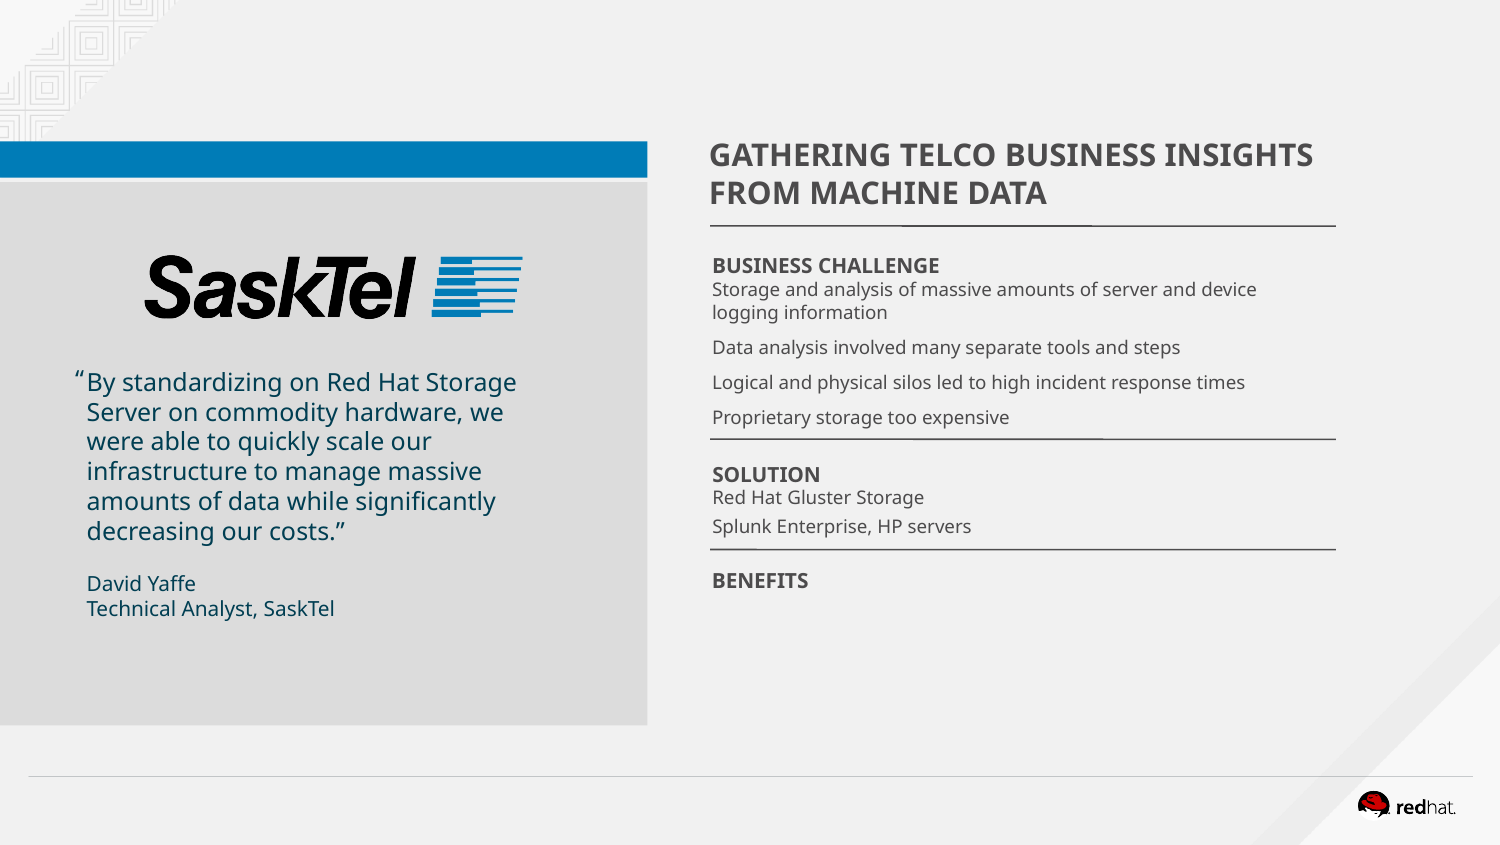

GATHERING TELCO BUSINESS INSIGHTS FROM MACHINE DATA
BUSINESS CHALLENGE
Storage and analysis of massive amounts of server and device logging information
Data analysis involved many separate tools and steps
Logical and physical silos led to high incident response times
Proprietary storage too expensive
By standardizing on Red Hat Storage Server on commodity hardware, we were able to quickly scale our infrastructure to manage massive amounts of data while significantly decreasing our costs.”
David Yaffe
Technical Analyst, SaskTel
“
SOLUTION
Red Hat Gluster Storage
Splunk Enterprise, HP servers
BENEFITS